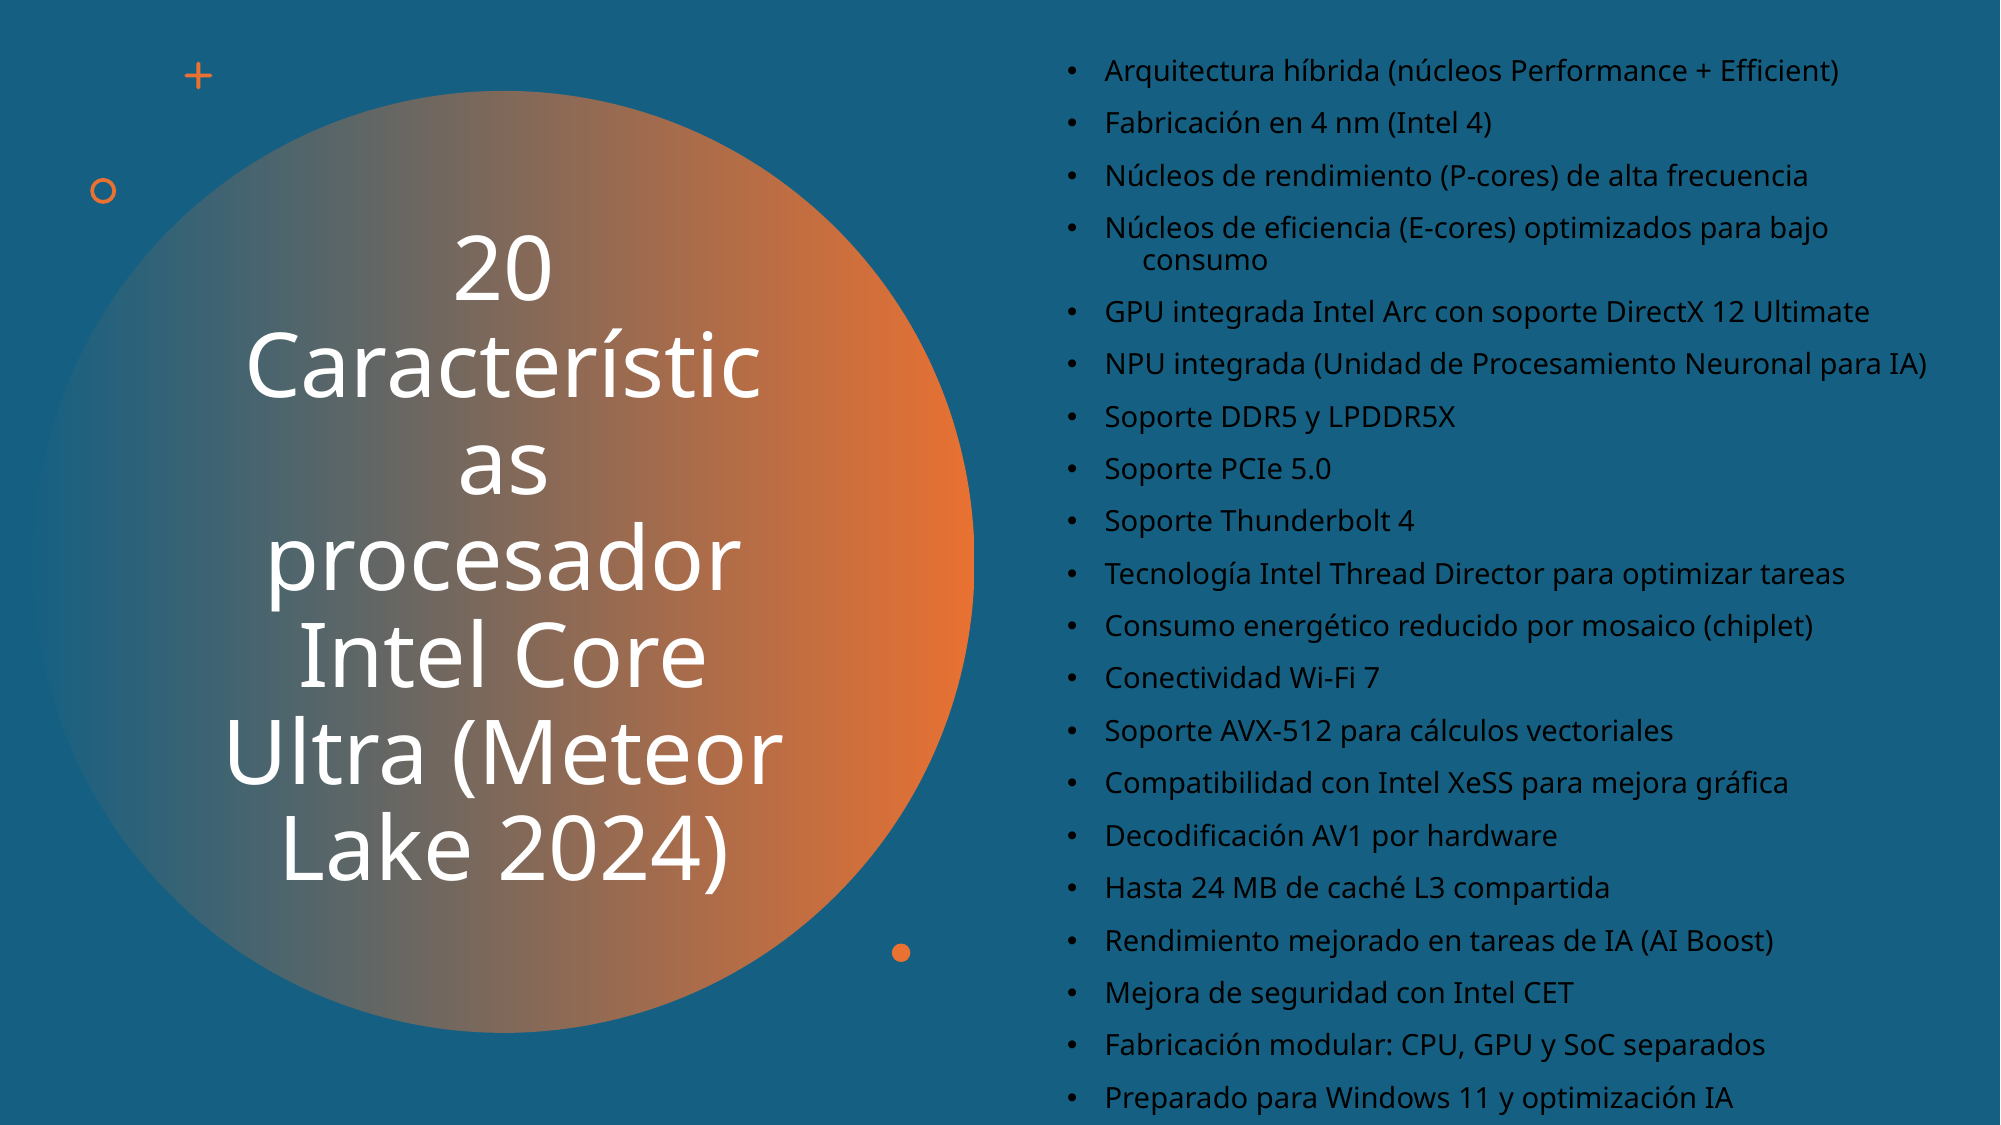

Arquitectura híbrida (núcleos Performance + Efficient)
Fabricación en 4 nm (Intel 4)
Núcleos de rendimiento (P-cores) de alta frecuencia
Núcleos de eficiencia (E-cores) optimizados para bajo consumo
GPU integrada Intel Arc con soporte DirectX 12 Ultimate
NPU integrada (Unidad de Procesamiento Neuronal para IA)
Soporte DDR5 y LPDDR5X
Soporte PCIe 5.0
Soporte Thunderbolt 4
Tecnología Intel Thread Director para optimizar tareas
Consumo energético reducido por mosaico (chiplet)
Conectividad Wi-Fi 7
Soporte AVX-512 para cálculos vectoriales
Compatibilidad con Intel XeSS para mejora gráfica
Decodificación AV1 por hardware
Hasta 24 MB de caché L3 compartida
Rendimiento mejorado en tareas de IA (AI Boost)
Mejora de seguridad con Intel CET
Fabricación modular: CPU, GPU y SoC separados
Preparado para Windows 11 y optimización IA
# 20 Características procesador Intel Core Ultra (Meteor Lake 2024)